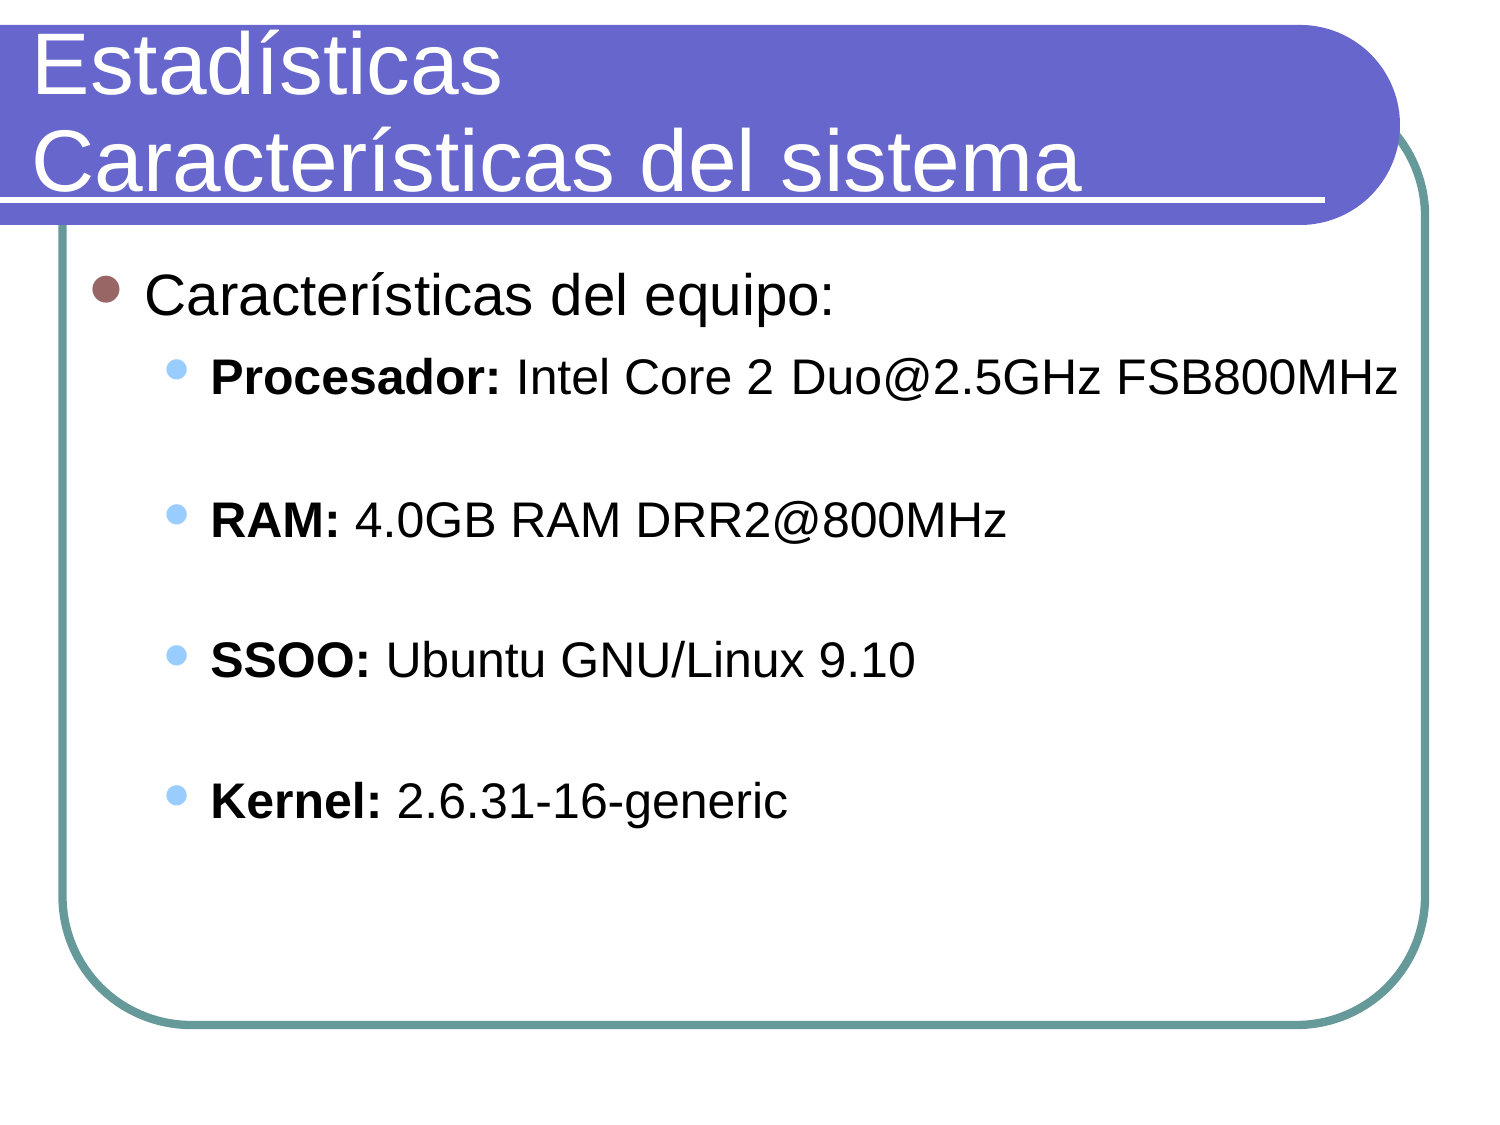

# Estadísticas Características del sistema
Características del equipo:
Procesador: Intel Core 2 Duo@2.5GHz FSB800MHz
RAM: 4.0GB RAM DRR2@800MHz
SSOO: Ubuntu GNU/Linux 9.10
Kernel: 2.6.31-16-generic